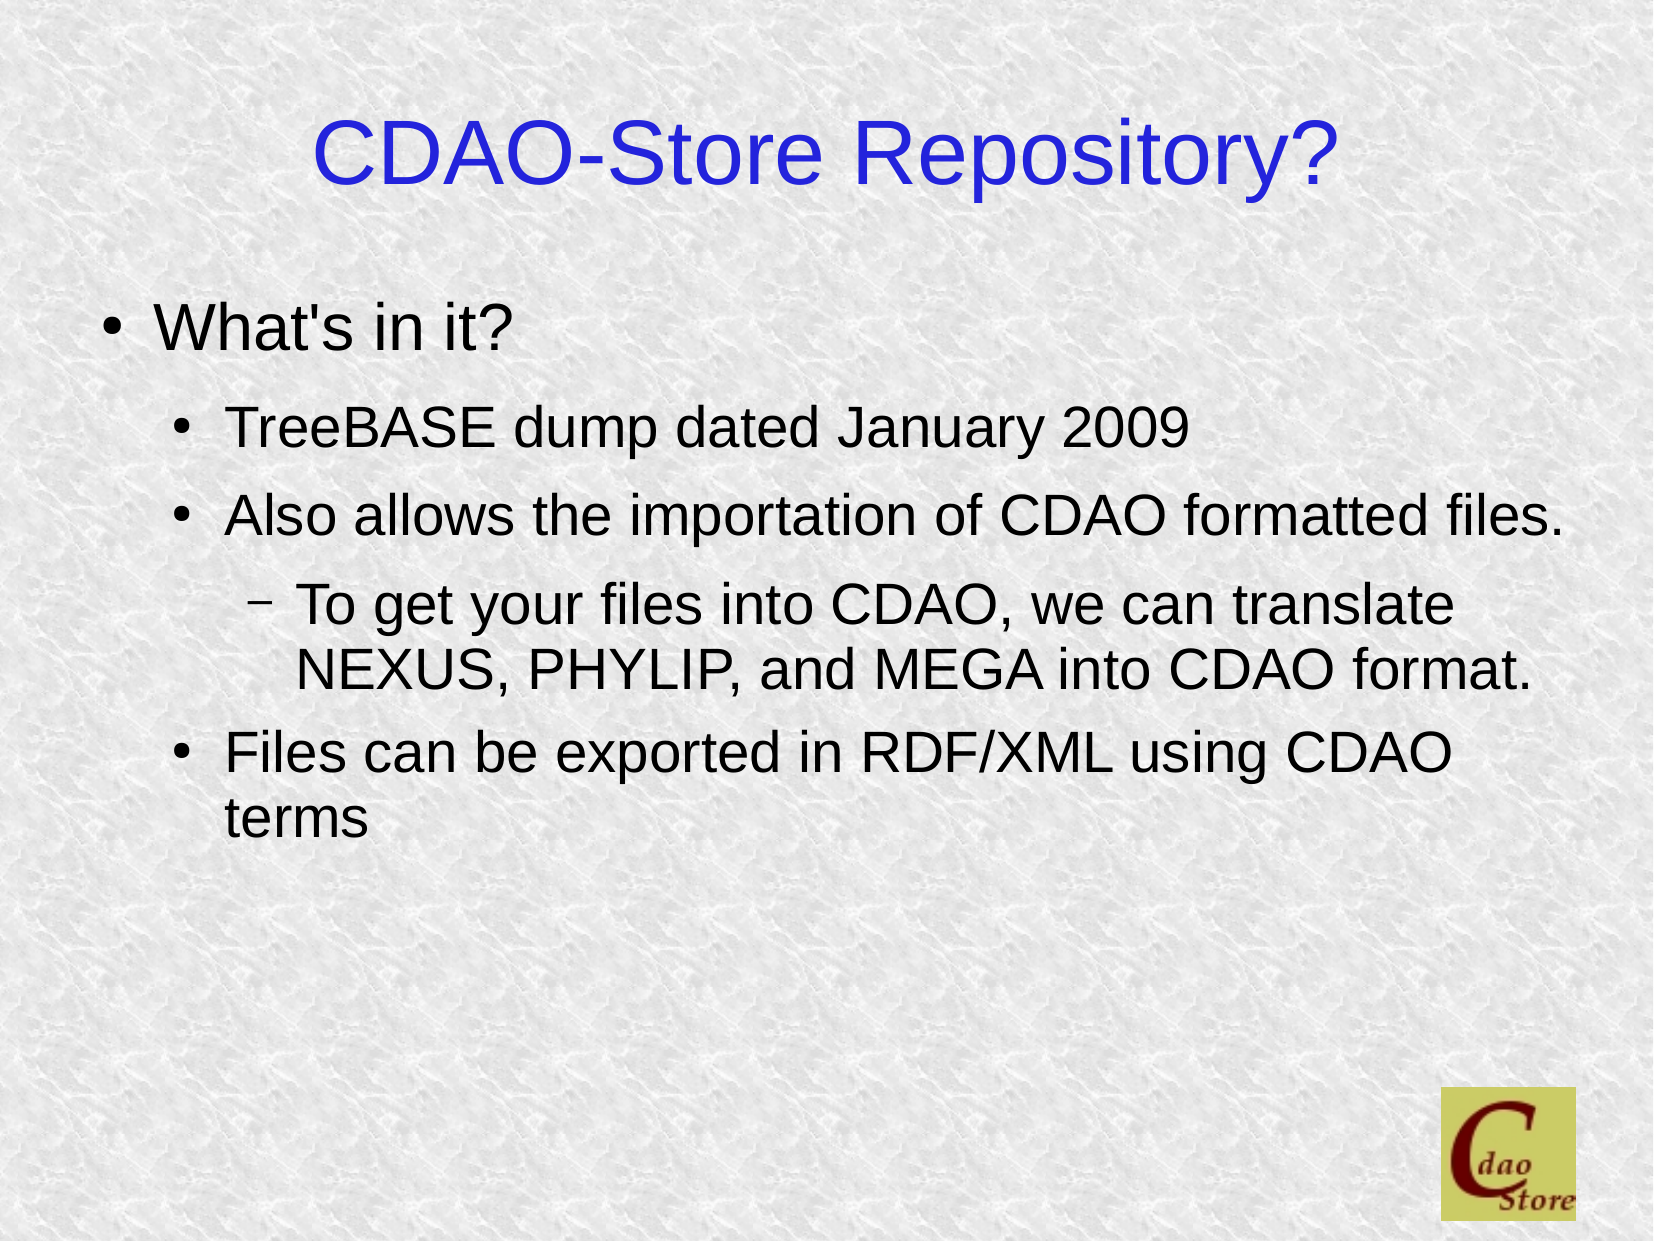

# CDAO-Store Repository?
What's in it?
TreeBASE dump dated January 2009
Also allows the importation of CDAO formatted files.
To get your files into CDAO, we can translate NEXUS, PHYLIP, and MEGA into CDAO format.
Files can be exported in RDF/XML using CDAO terms